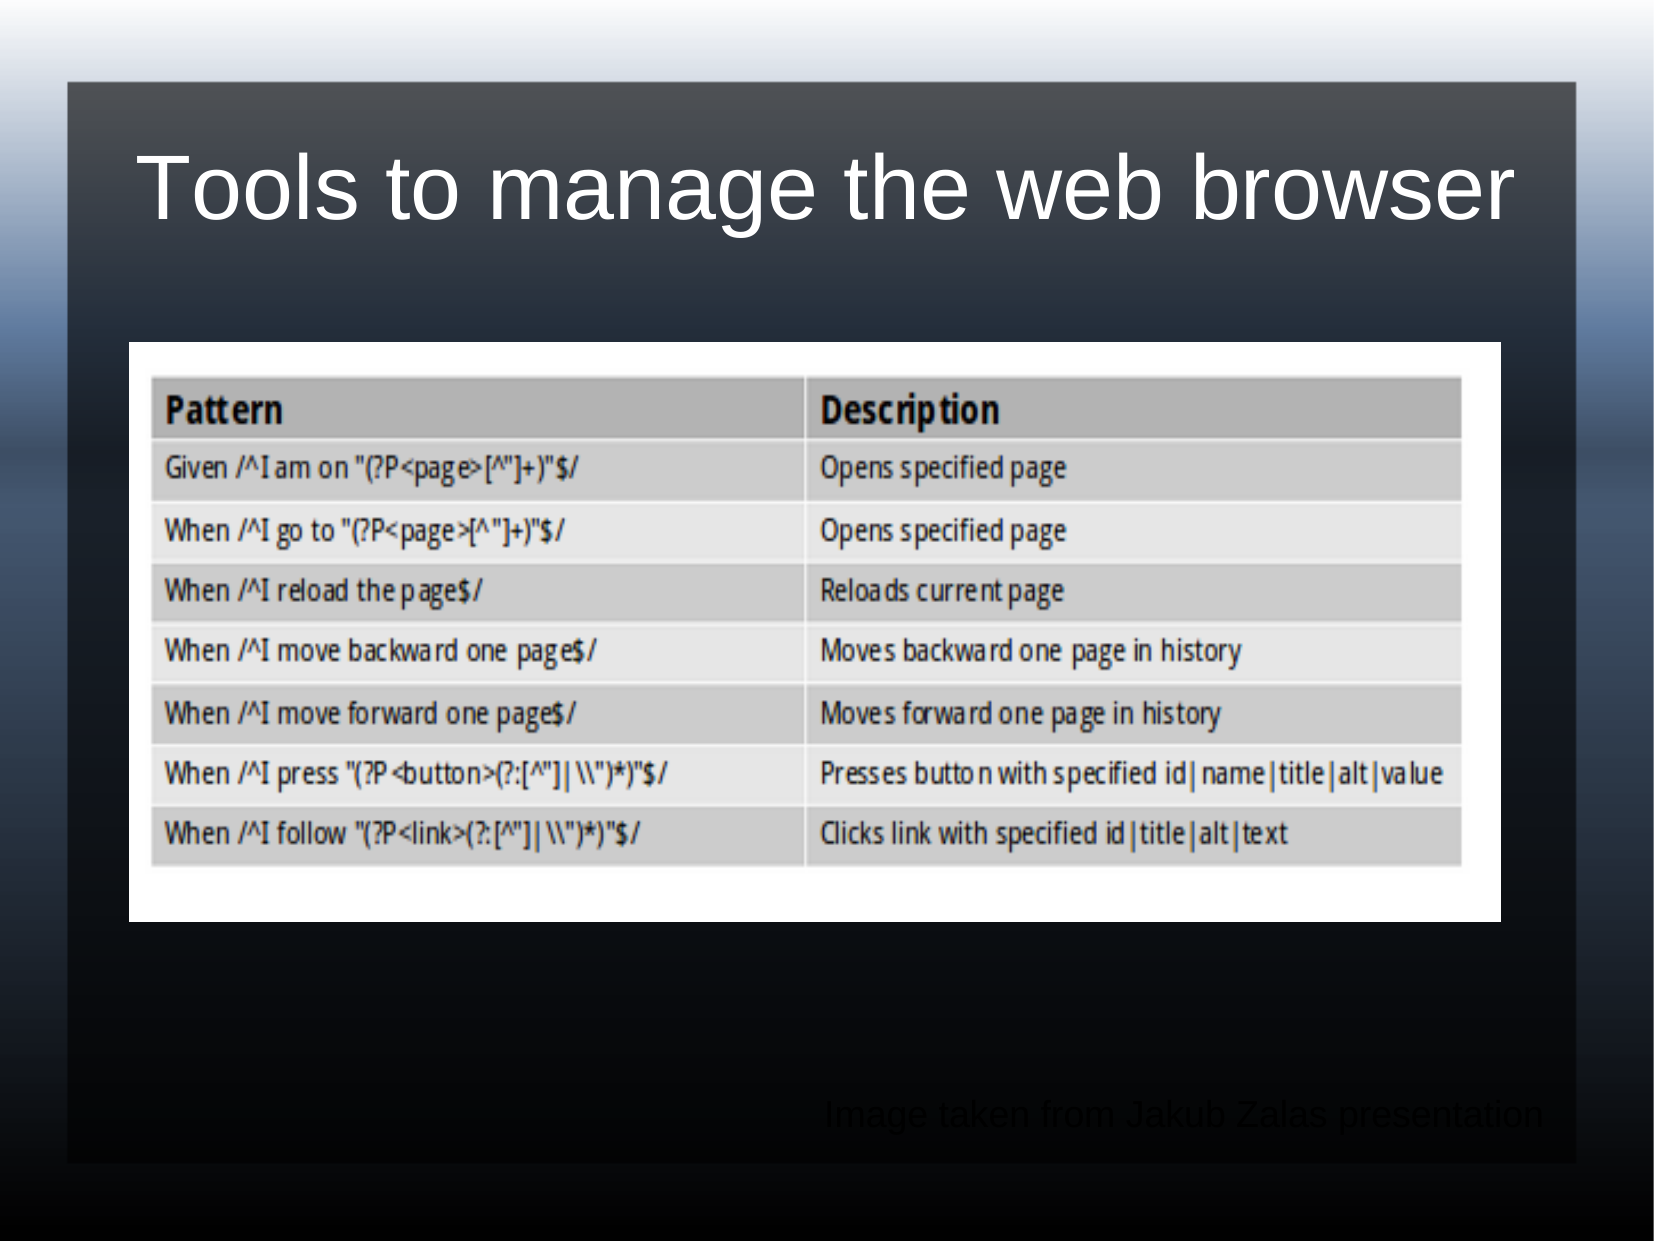

# Tools to manage the web browser
Image taken from Jakub Zalas presentation